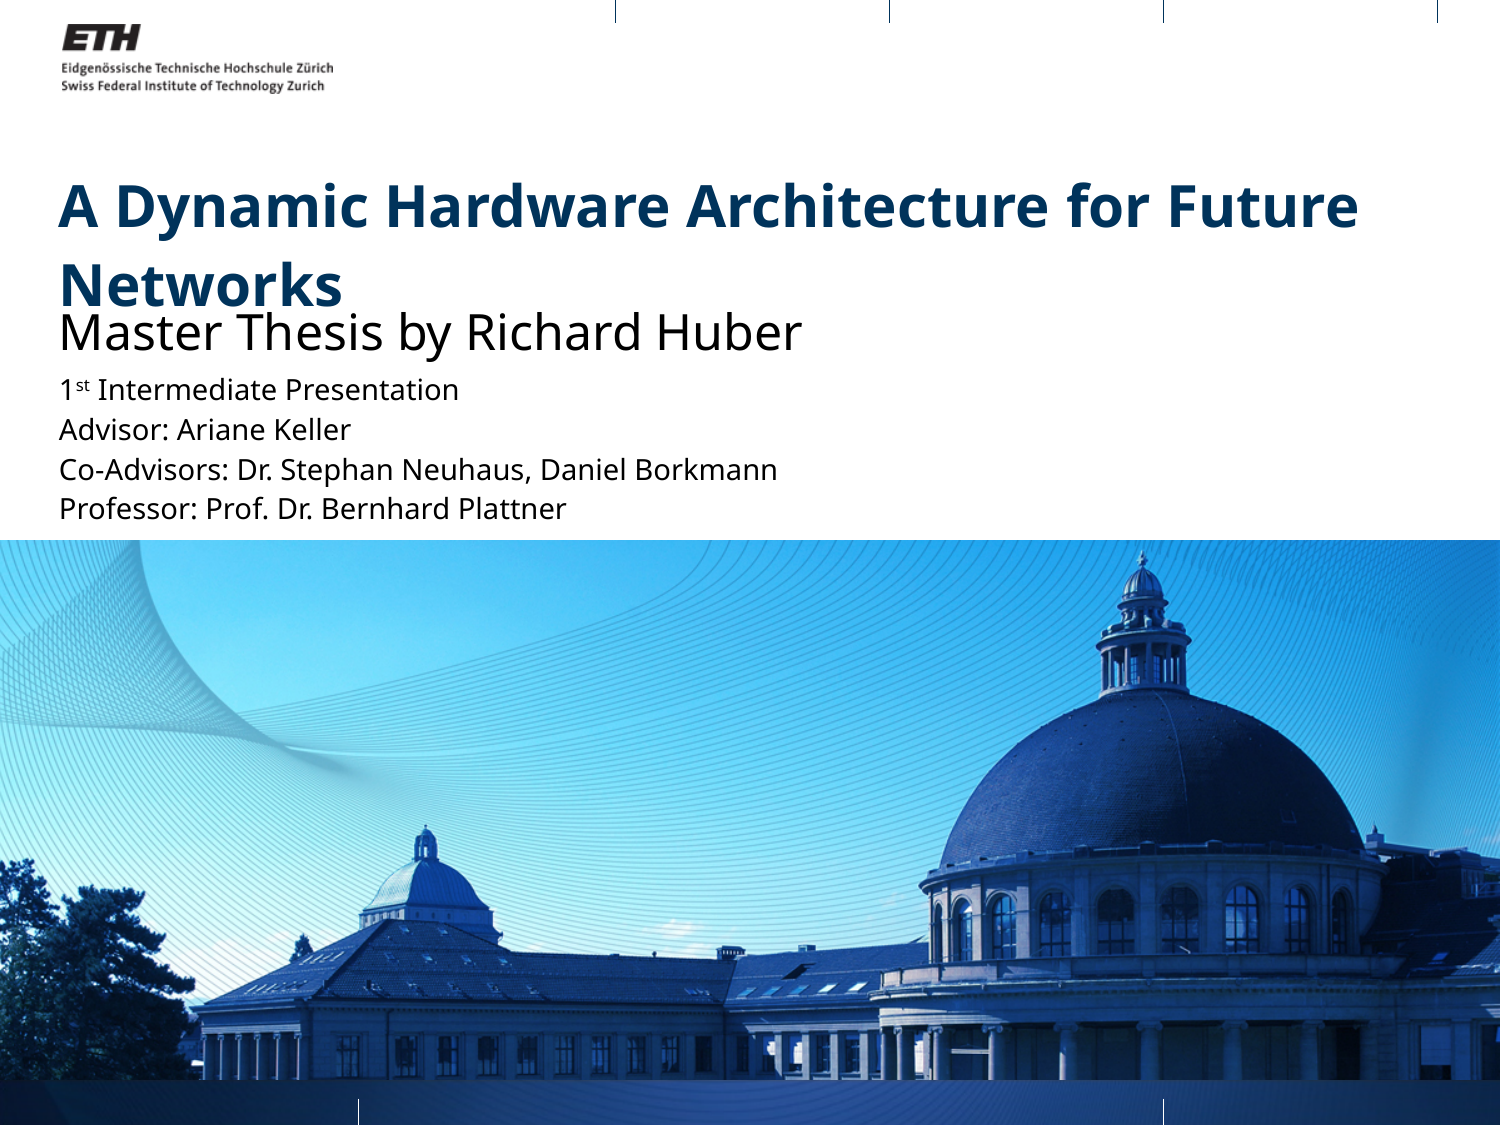

# A Dynamic Hardware Architecture for Future Networks
Master Thesis by Richard Huber
1st Intermediate Presentation
Advisor: Ariane Keller
Co-Advisors: Dr. Stephan Neuhaus, Daniel Borkmann
Professor: Prof. Dr. Bernhard Plattner